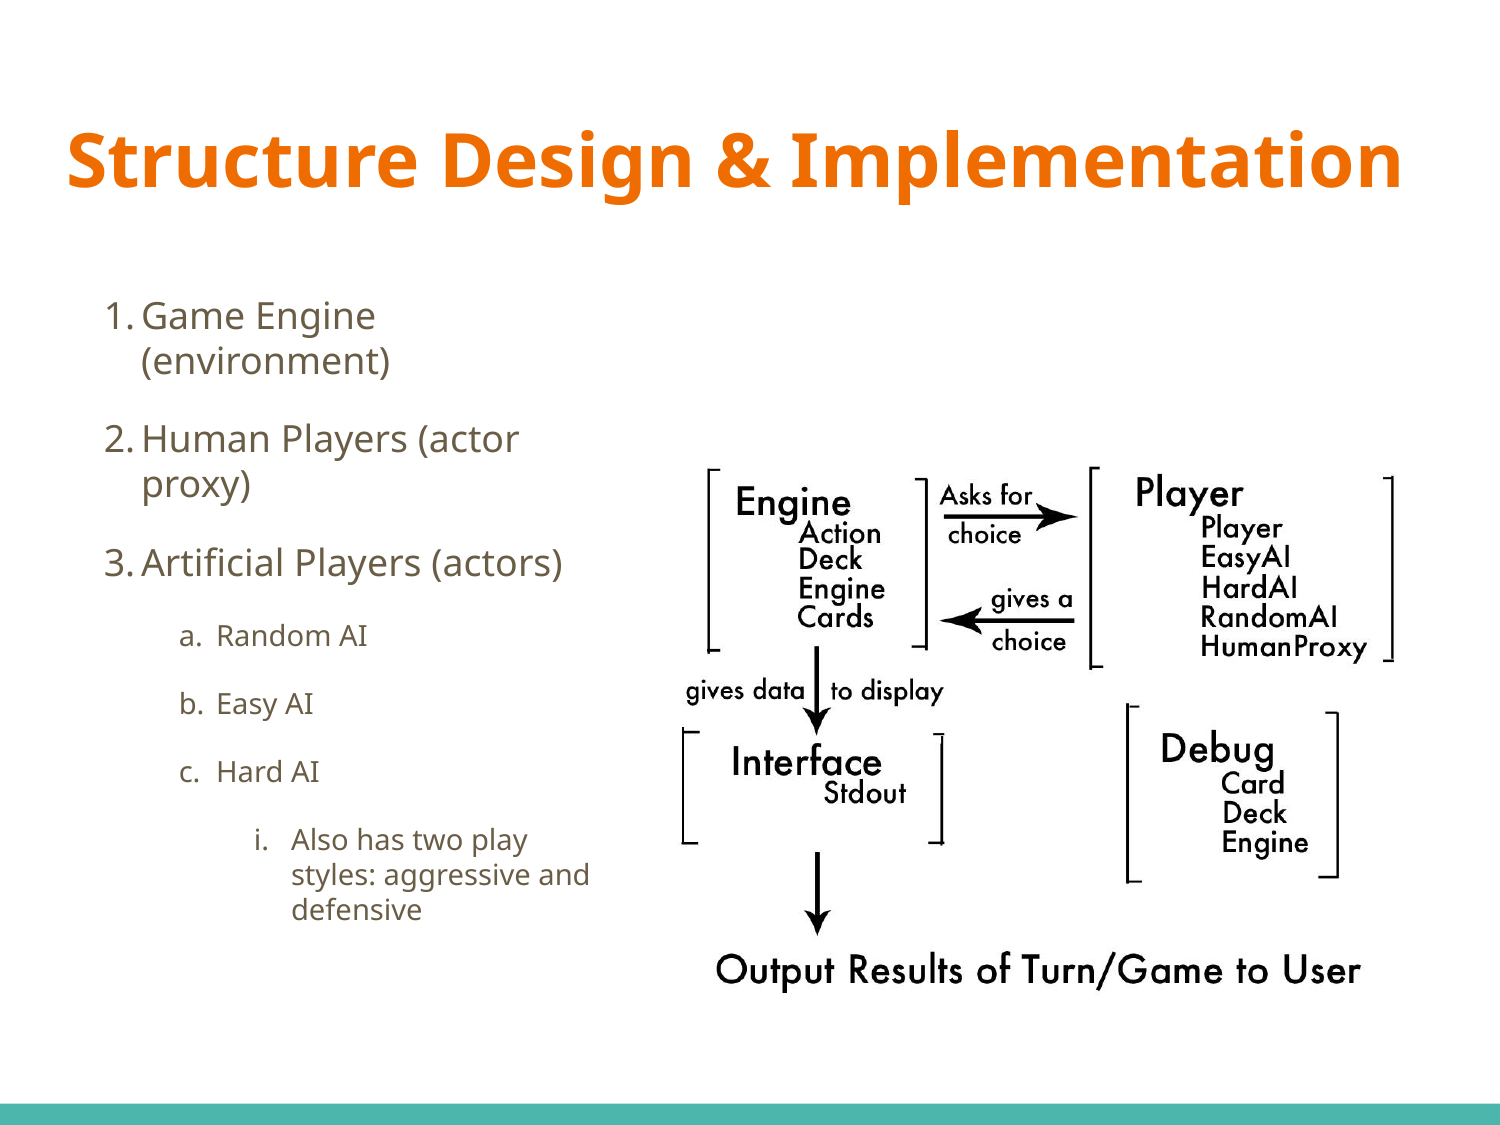

# Structure Design & Implementation
Game Engine (environment)
Human Players (actor proxy)
Artificial Players (actors)
Random AI
Easy AI
Hard AI
Also has two play styles: aggressive and defensive